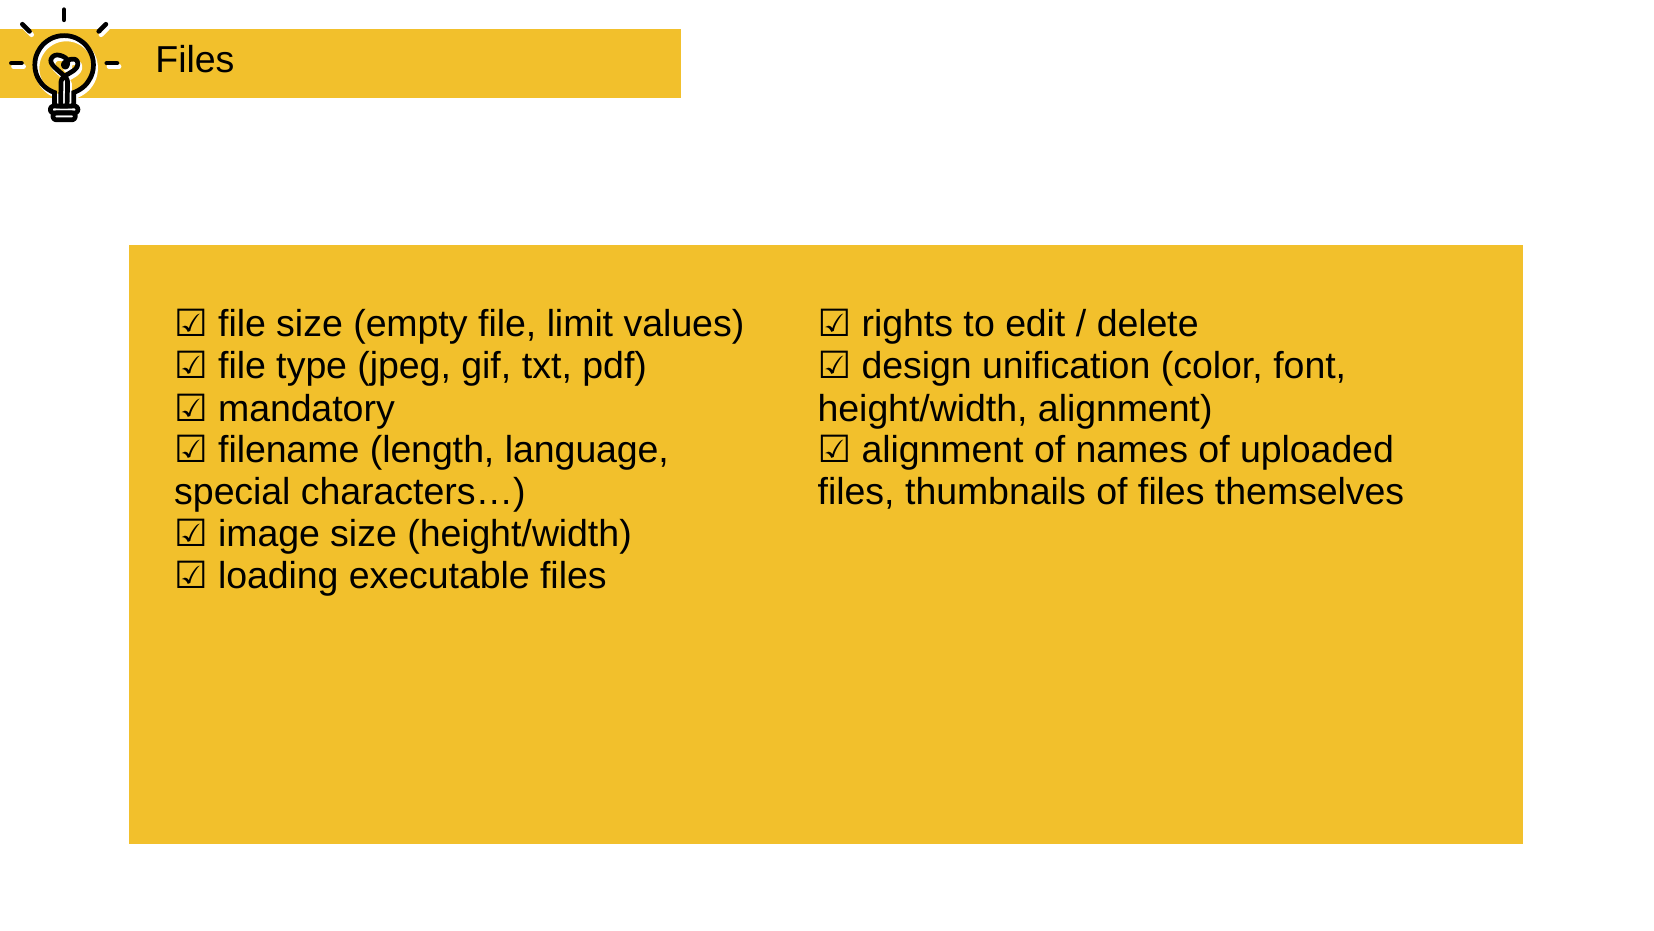

# Files
| ☑ file size (empty file, limit values) ☑ file type (jpeg, gif, txt, pdf) ☑ mandatory ☑ filename (length, language, special characters…) ☑ image size (height/width) ☑ loading executable files | ☑ rights to edit / delete ☑ design unification (color, font, height/width, alignment) ☑ alignment of names of uploaded files, thumbnails of files themselves |
| --- | --- |